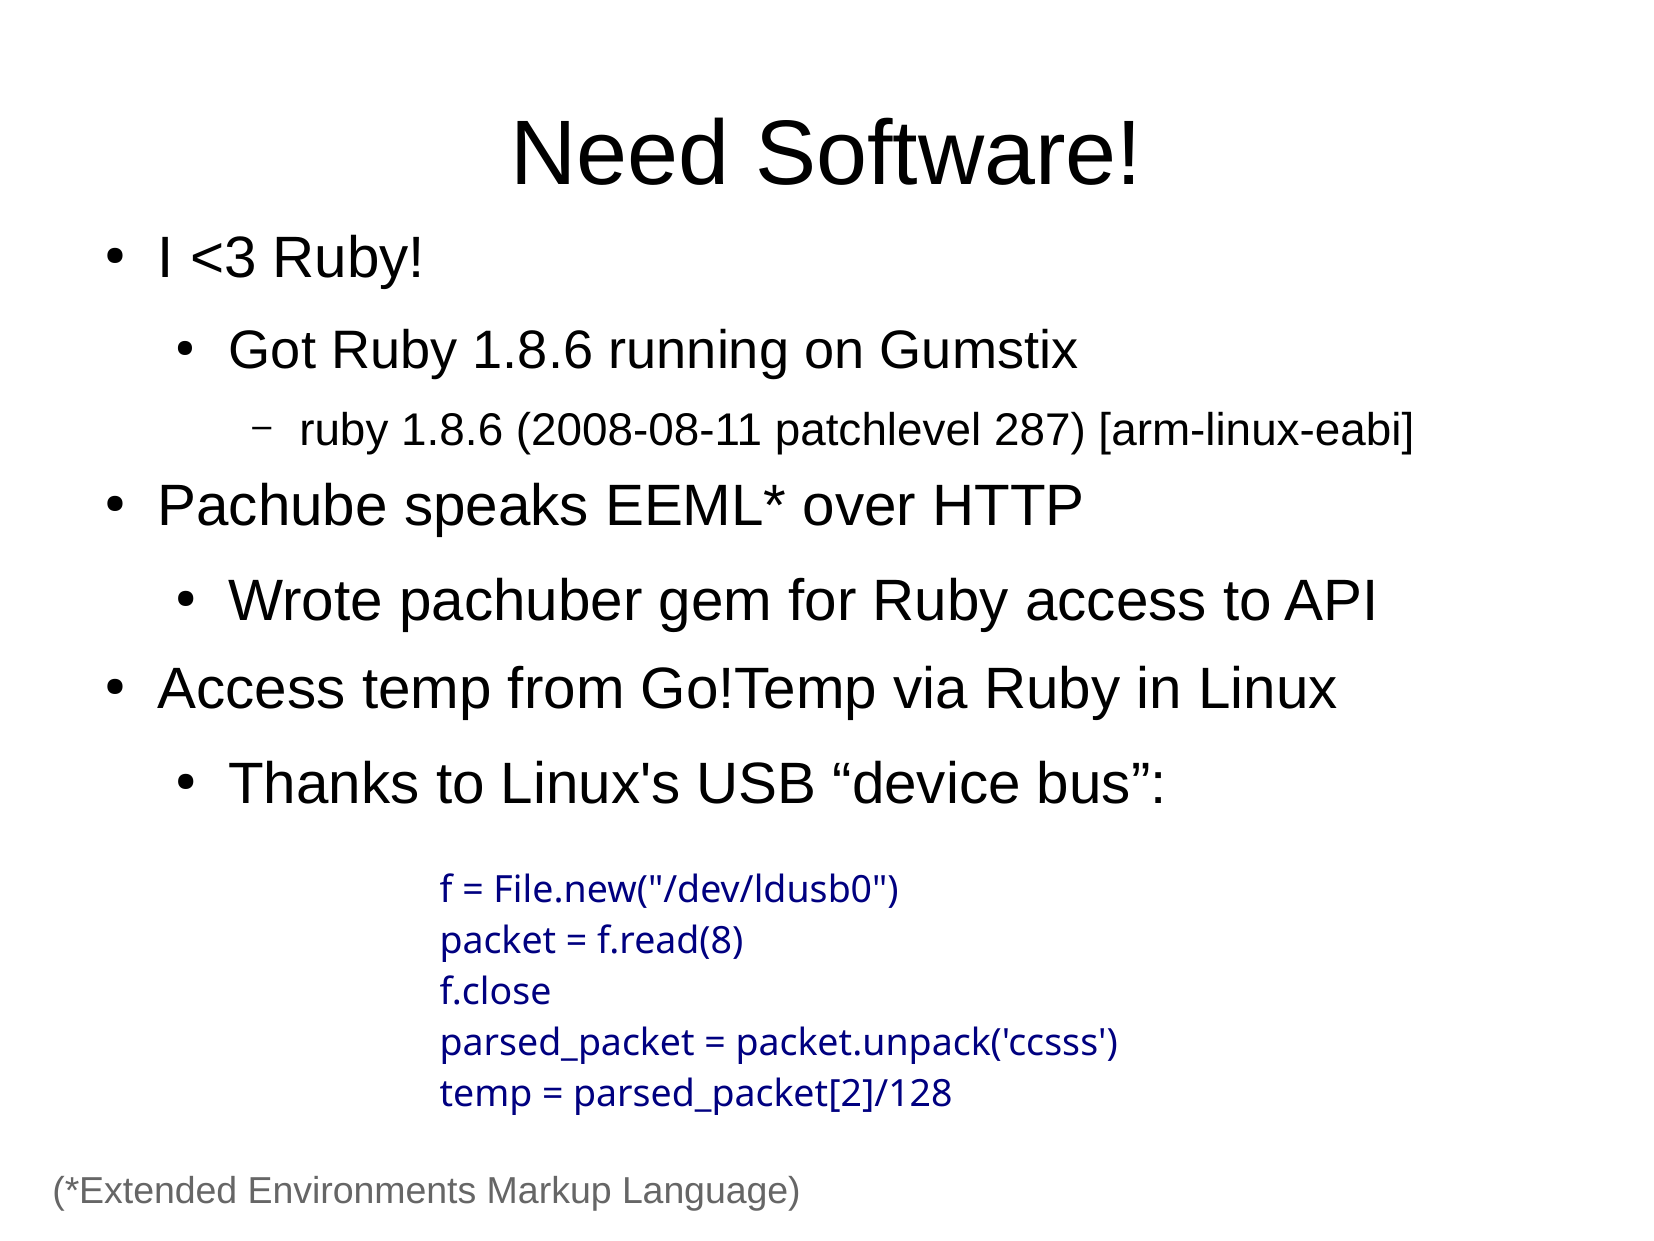

# Need Software!
I <3 Ruby!
Got Ruby 1.8.6 running on Gumstix
ruby 1.8.6 (2008-08-11 patchlevel 287) [arm-linux-eabi]
Pachube speaks EEML* over HTTP
Wrote pachuber gem for Ruby access to API
Access temp from Go!Temp via Ruby in Linux
Thanks to Linux's USB “device bus”:
f = File.new("/dev/ldusb0")
packet = f.read(8)
f.close
parsed_packet = packet.unpack('ccsss')
temp = parsed_packet[2]/128
(*Extended Environments Markup Language)